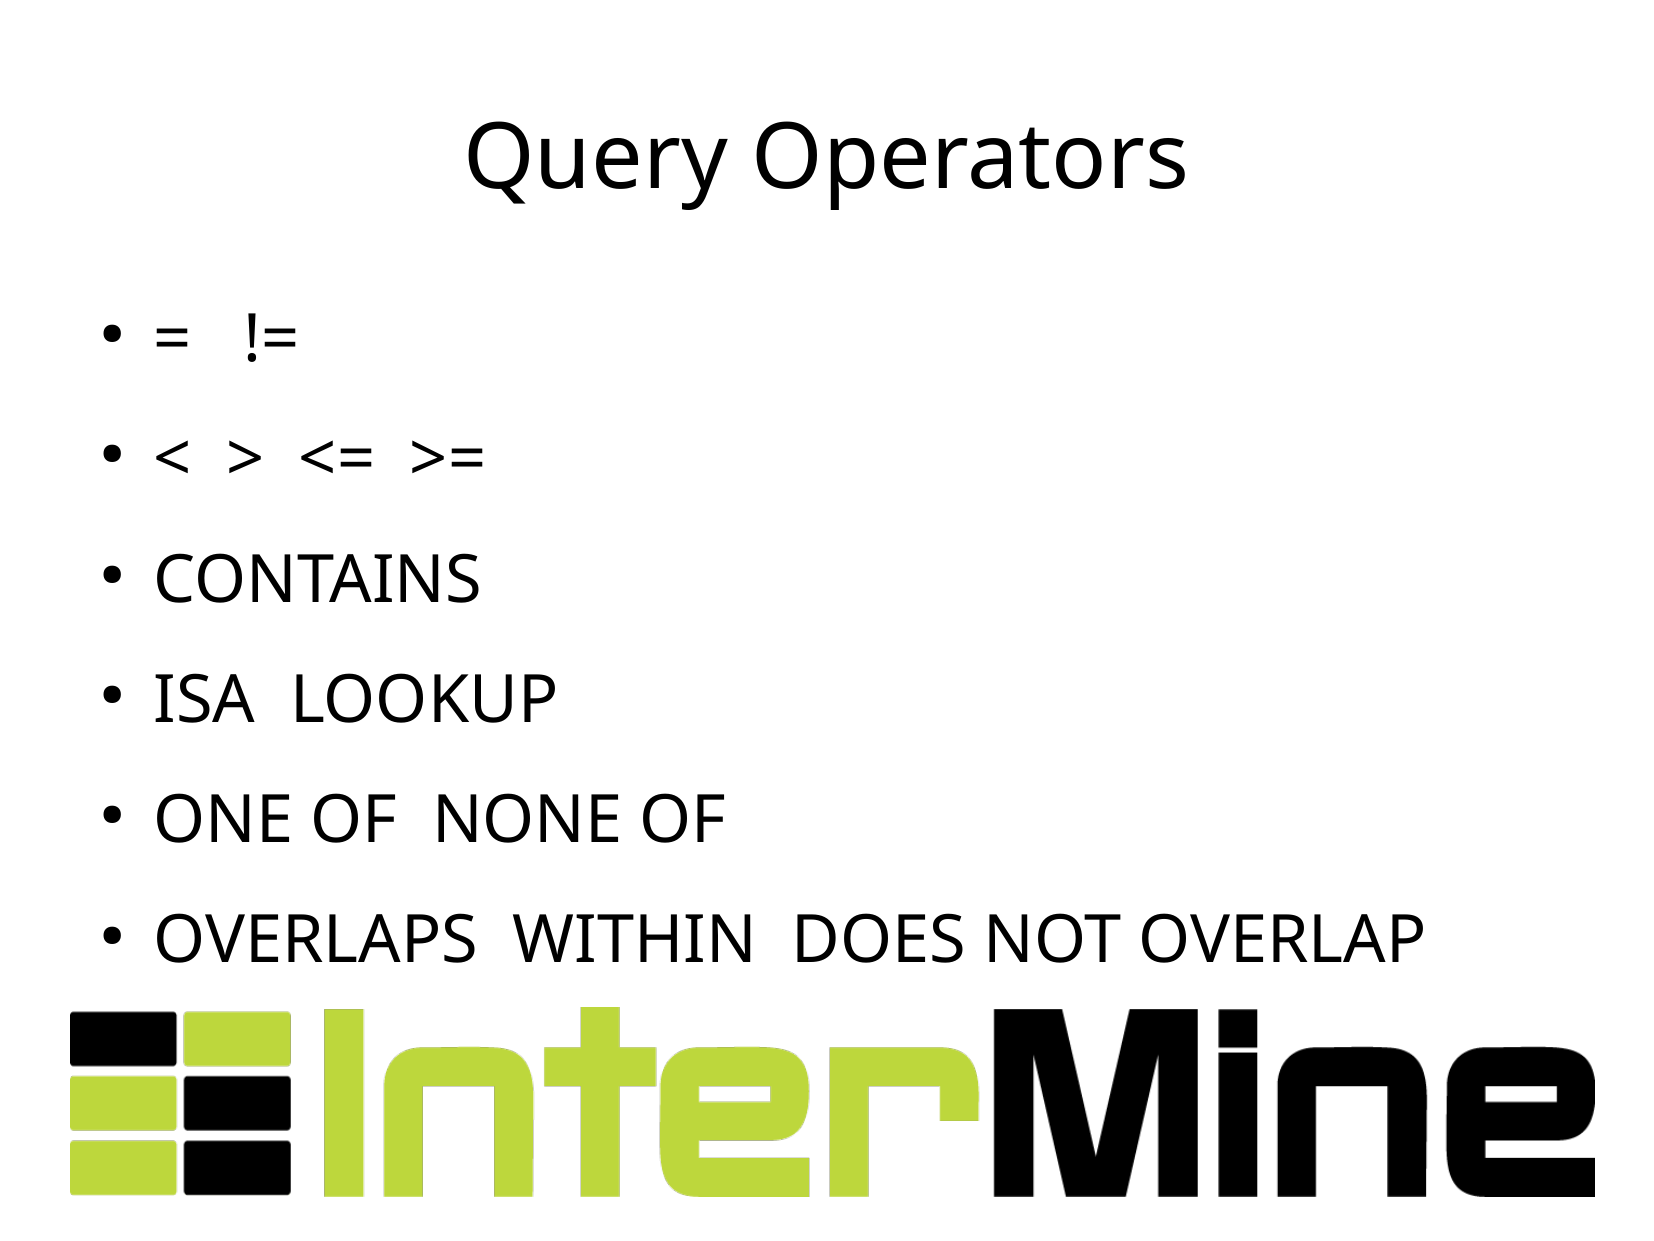

# Query Operators
= !=
< > <= >=
CONTAINS
ISA LOOKUP
ONE OF NONE OF
OVERLAPS WITHIN DOES NOT OVERLAP